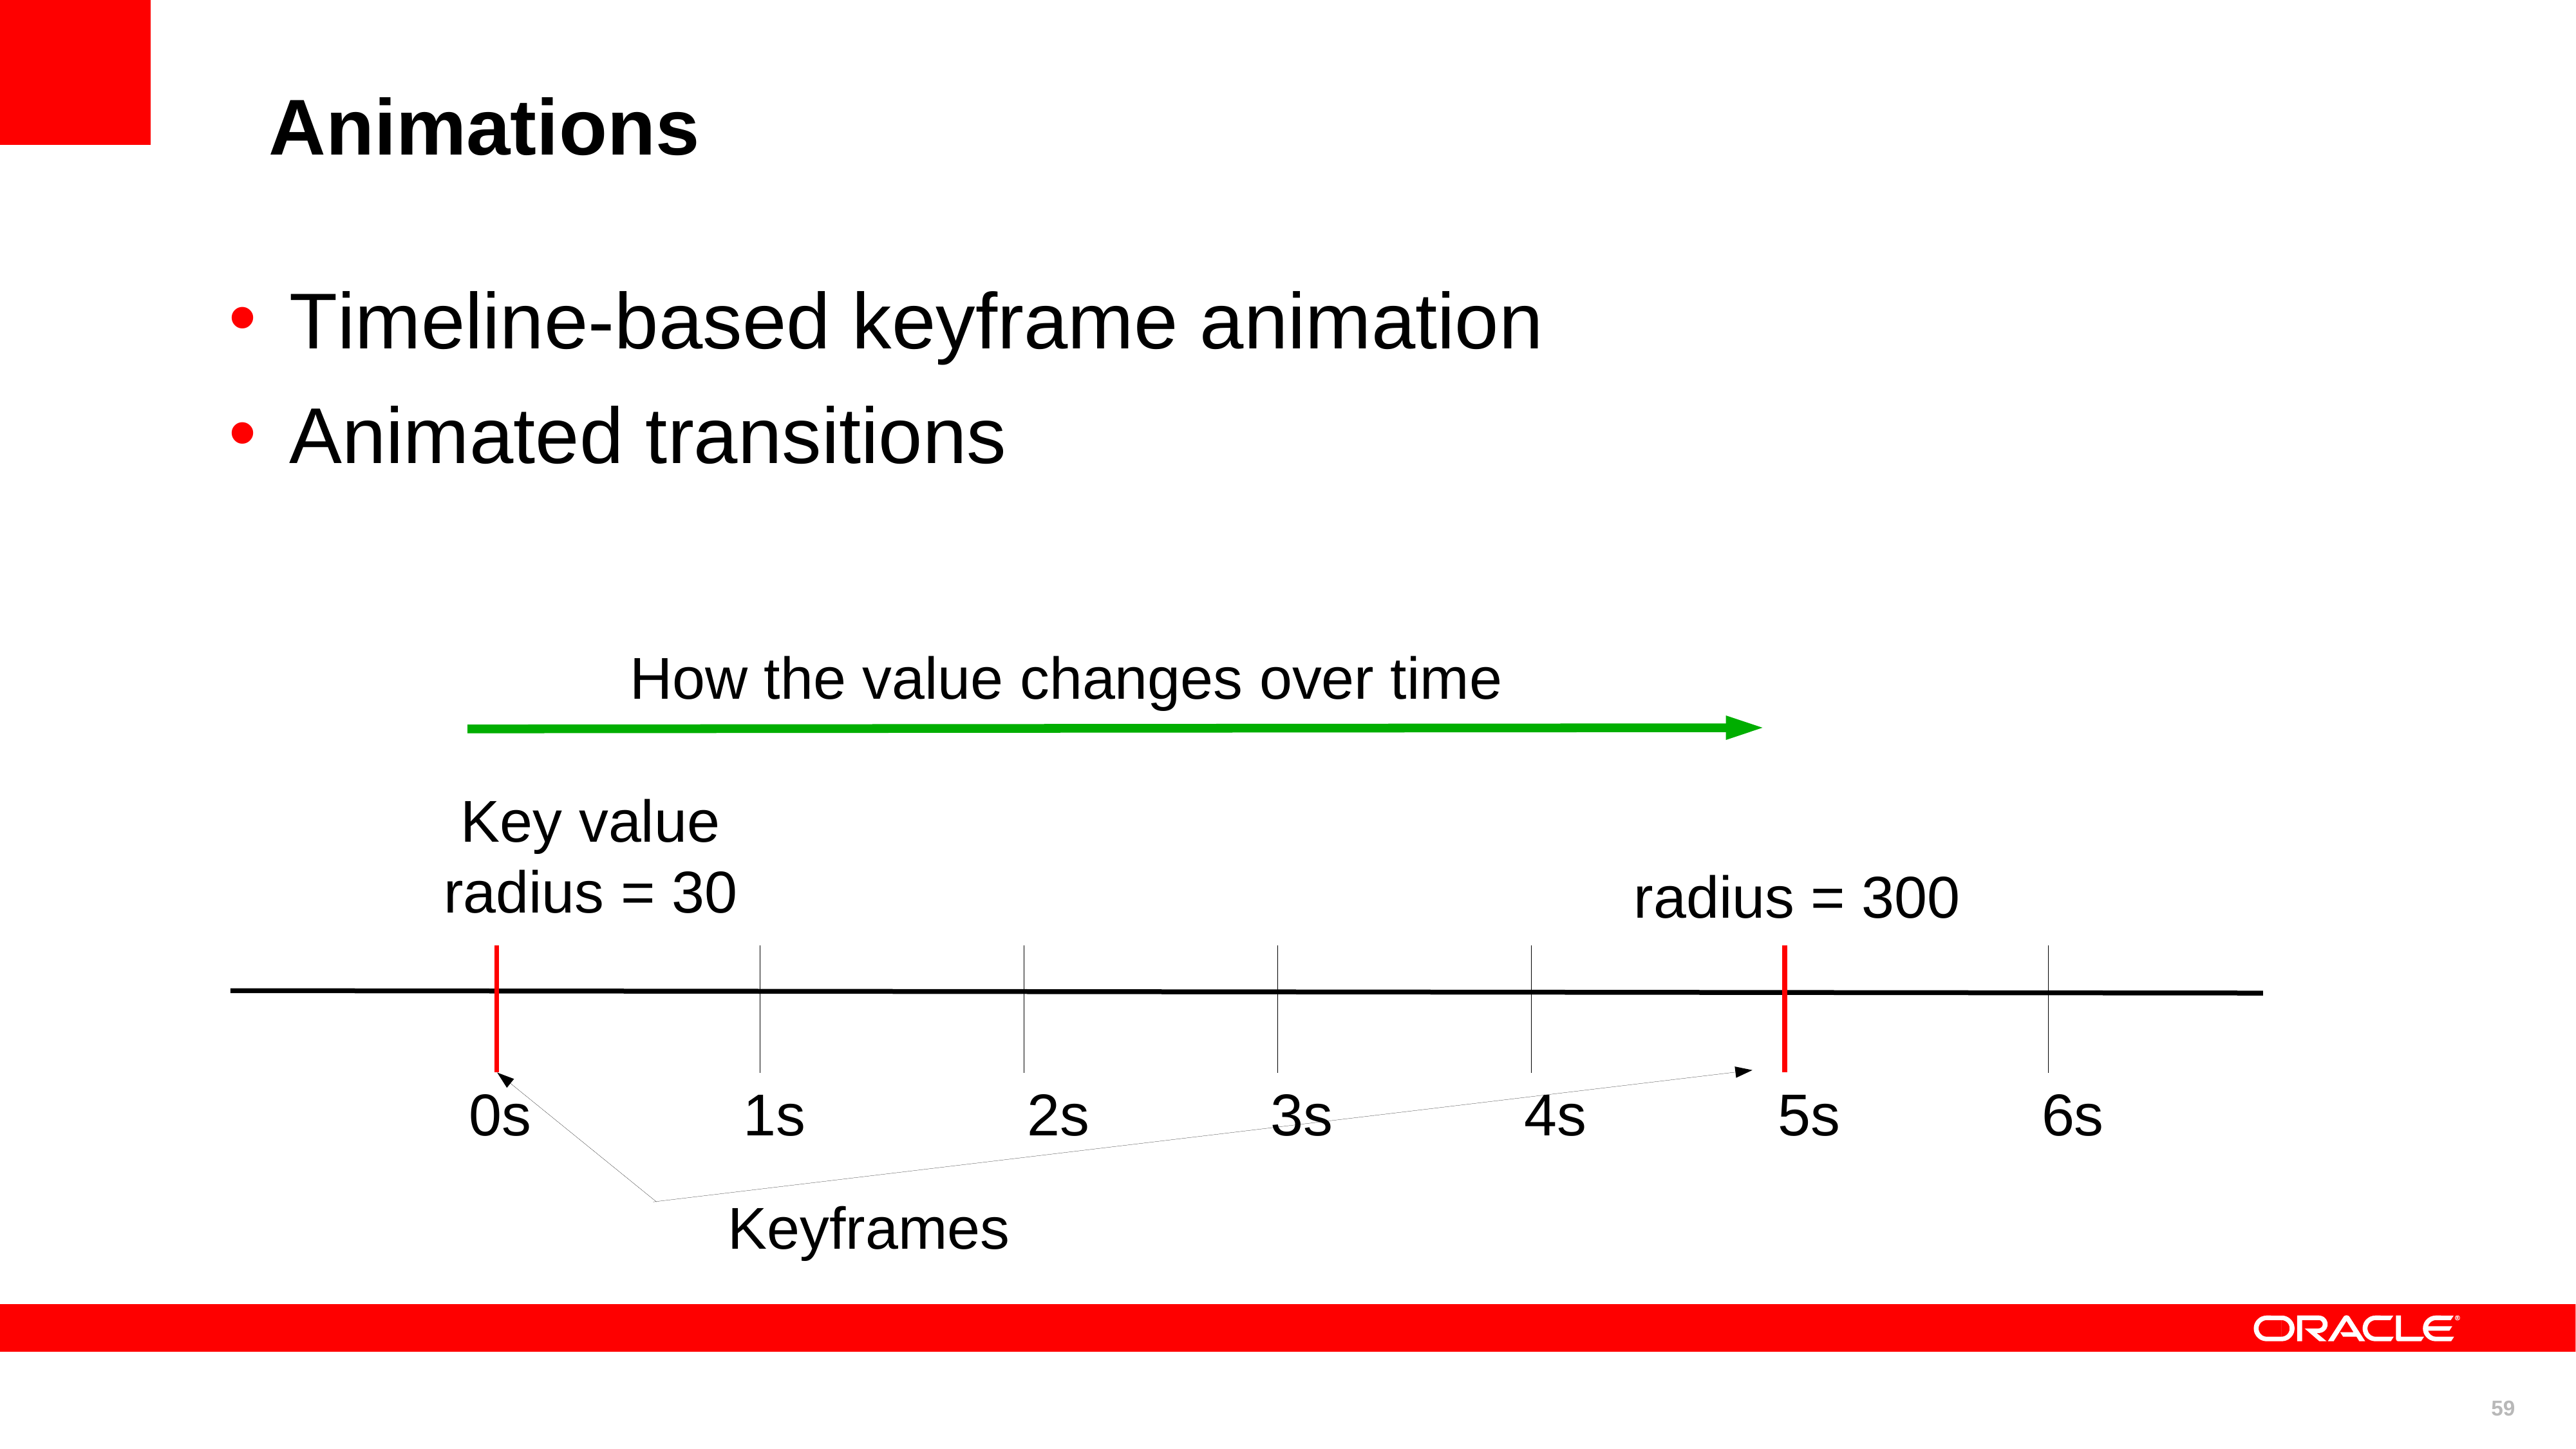

# Animations
Timeline-based keyframe animation
Animated transitions
How the value changes over time
Key value
radius = 30
radius = 300
0s
1s
2s
3s
4s
5s
6s
Keyframes